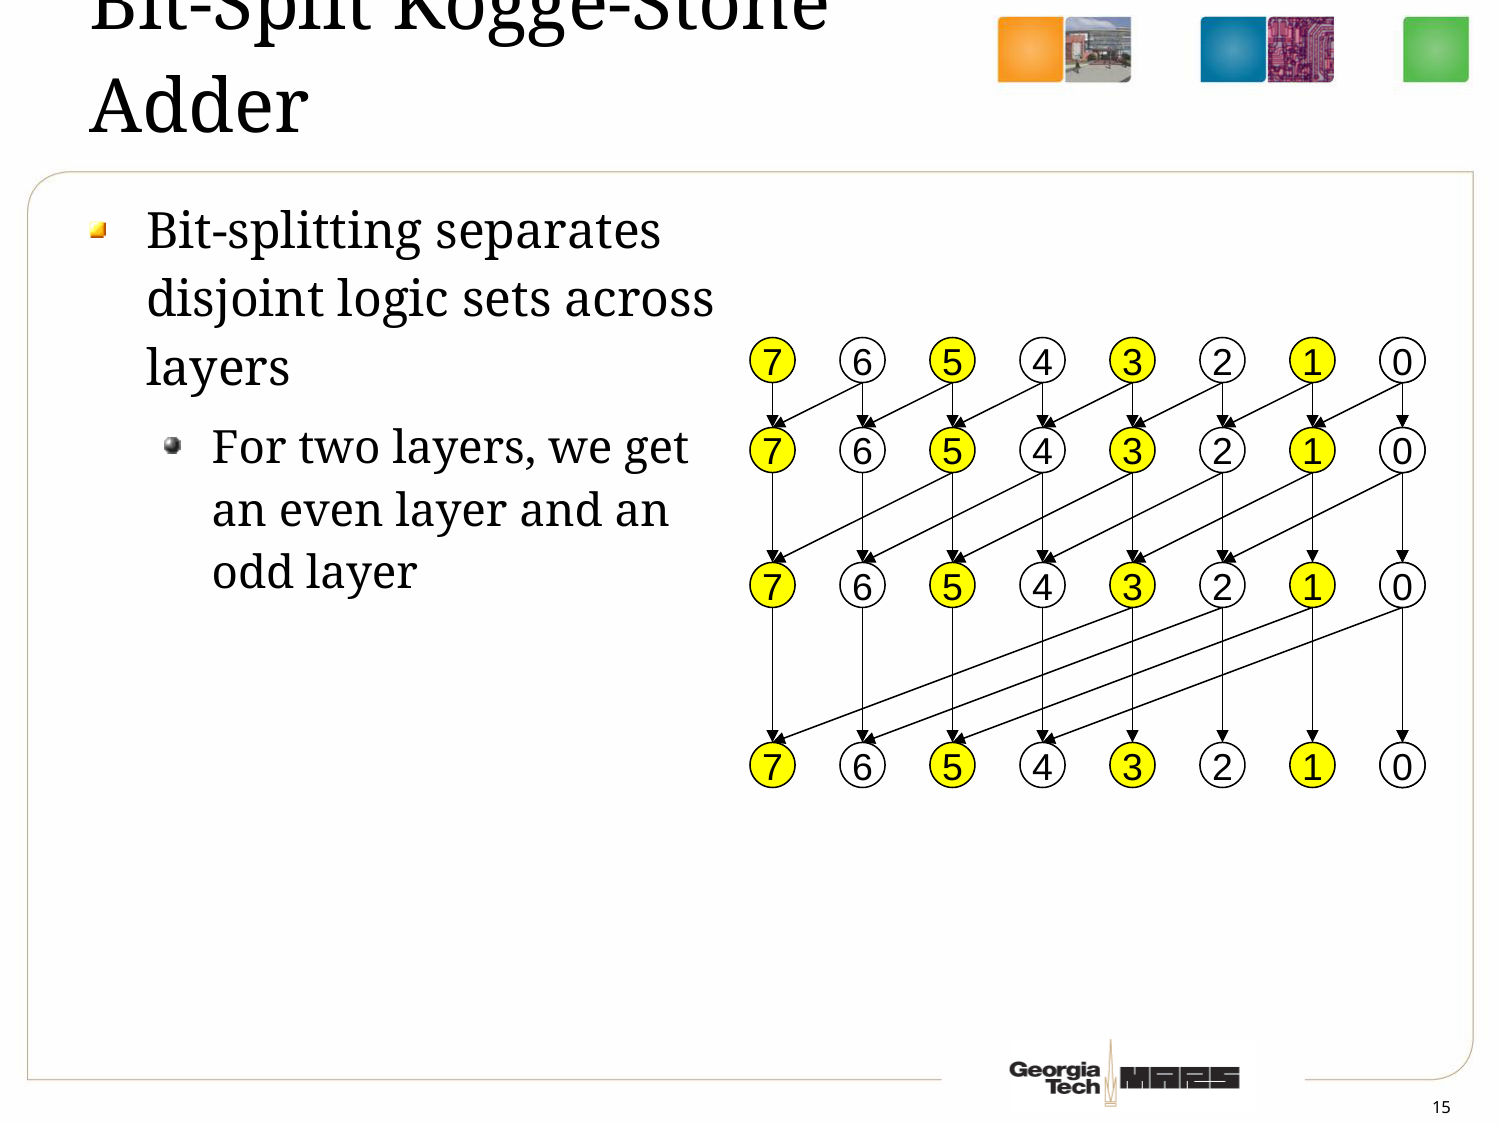

# Bit-Split Kogge-Stone Adder
Bit-splitting separates disjoint logic sets across layers
For two layers, we get an even layer and an odd layer
7
6
5
4
3
2
1
0
0
7
6
5
4
3
2
1
0
0
7
6
5
4
3
2
1
0
0
7
6
5
4
3
2
1
0
0
15